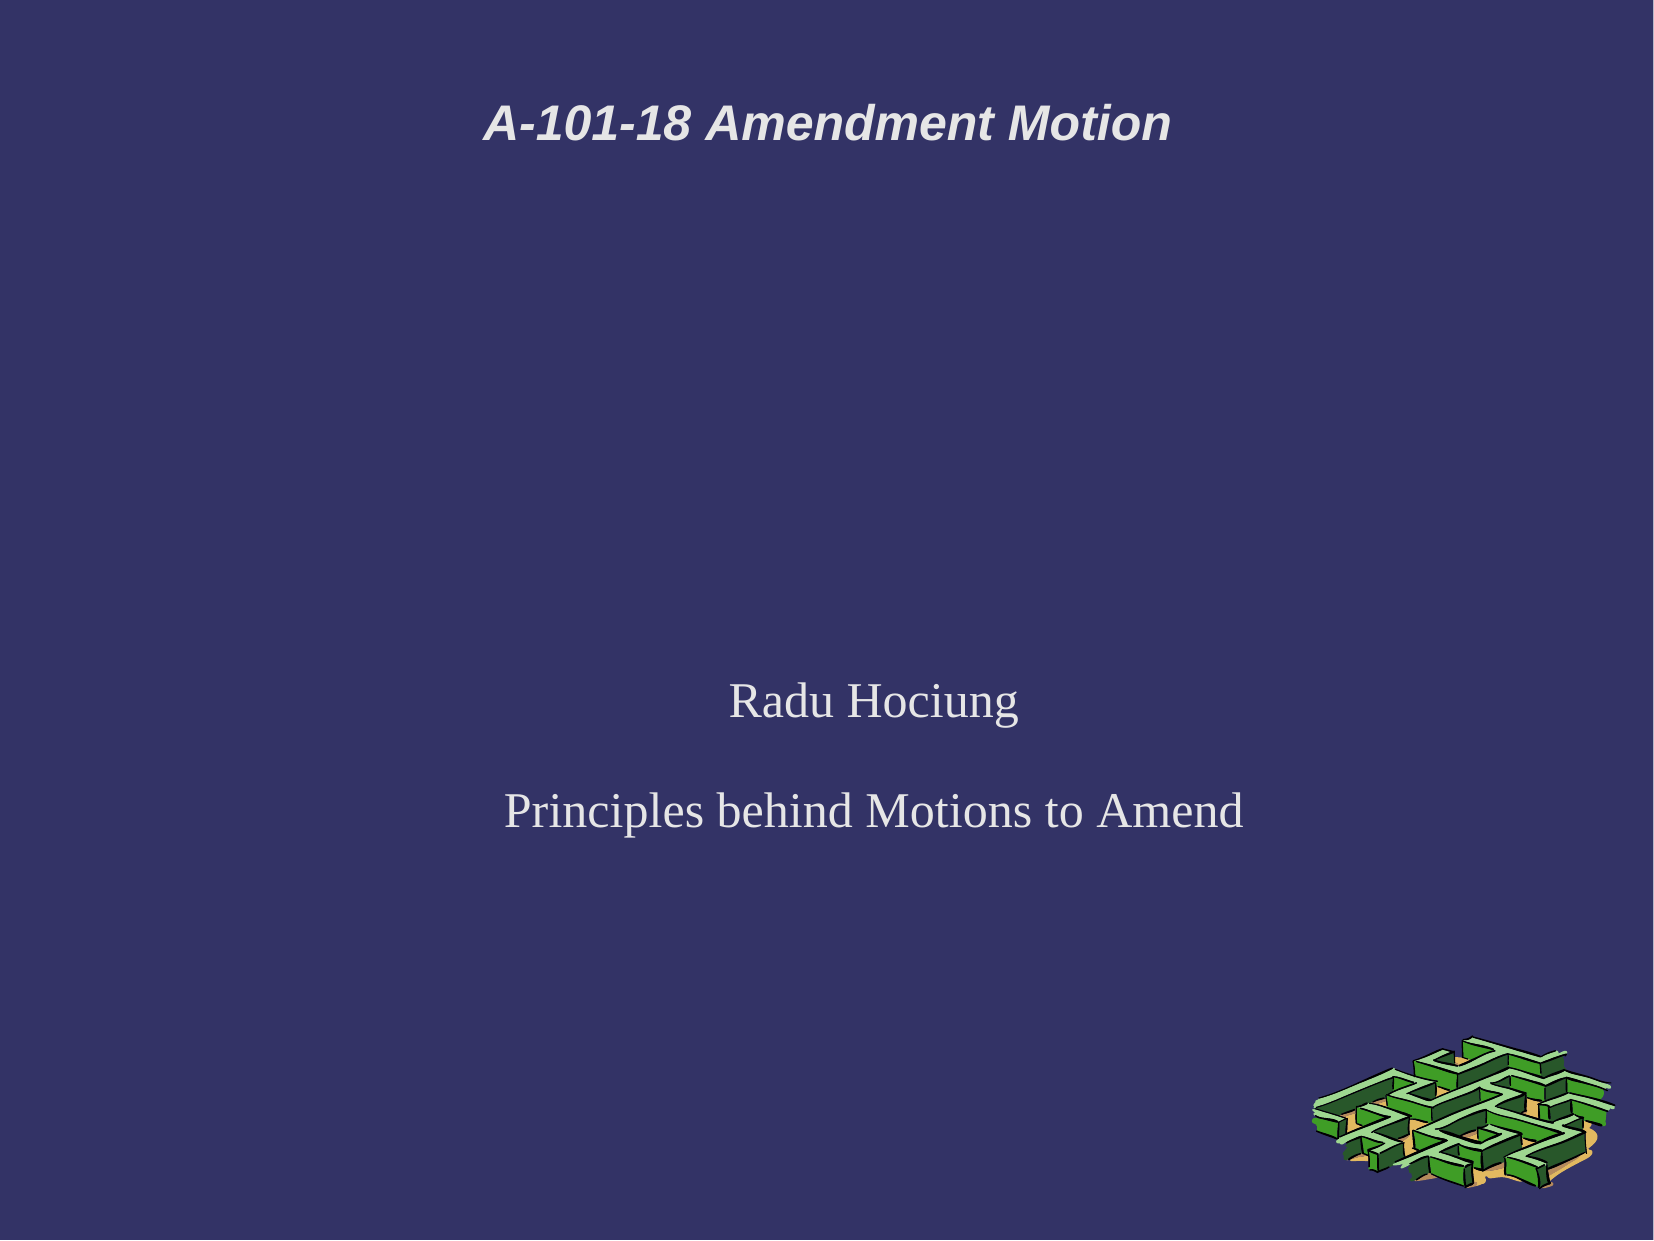

# A-101-18 Amendment Motion
Radu Hociung
Principles behind Motions to Amend